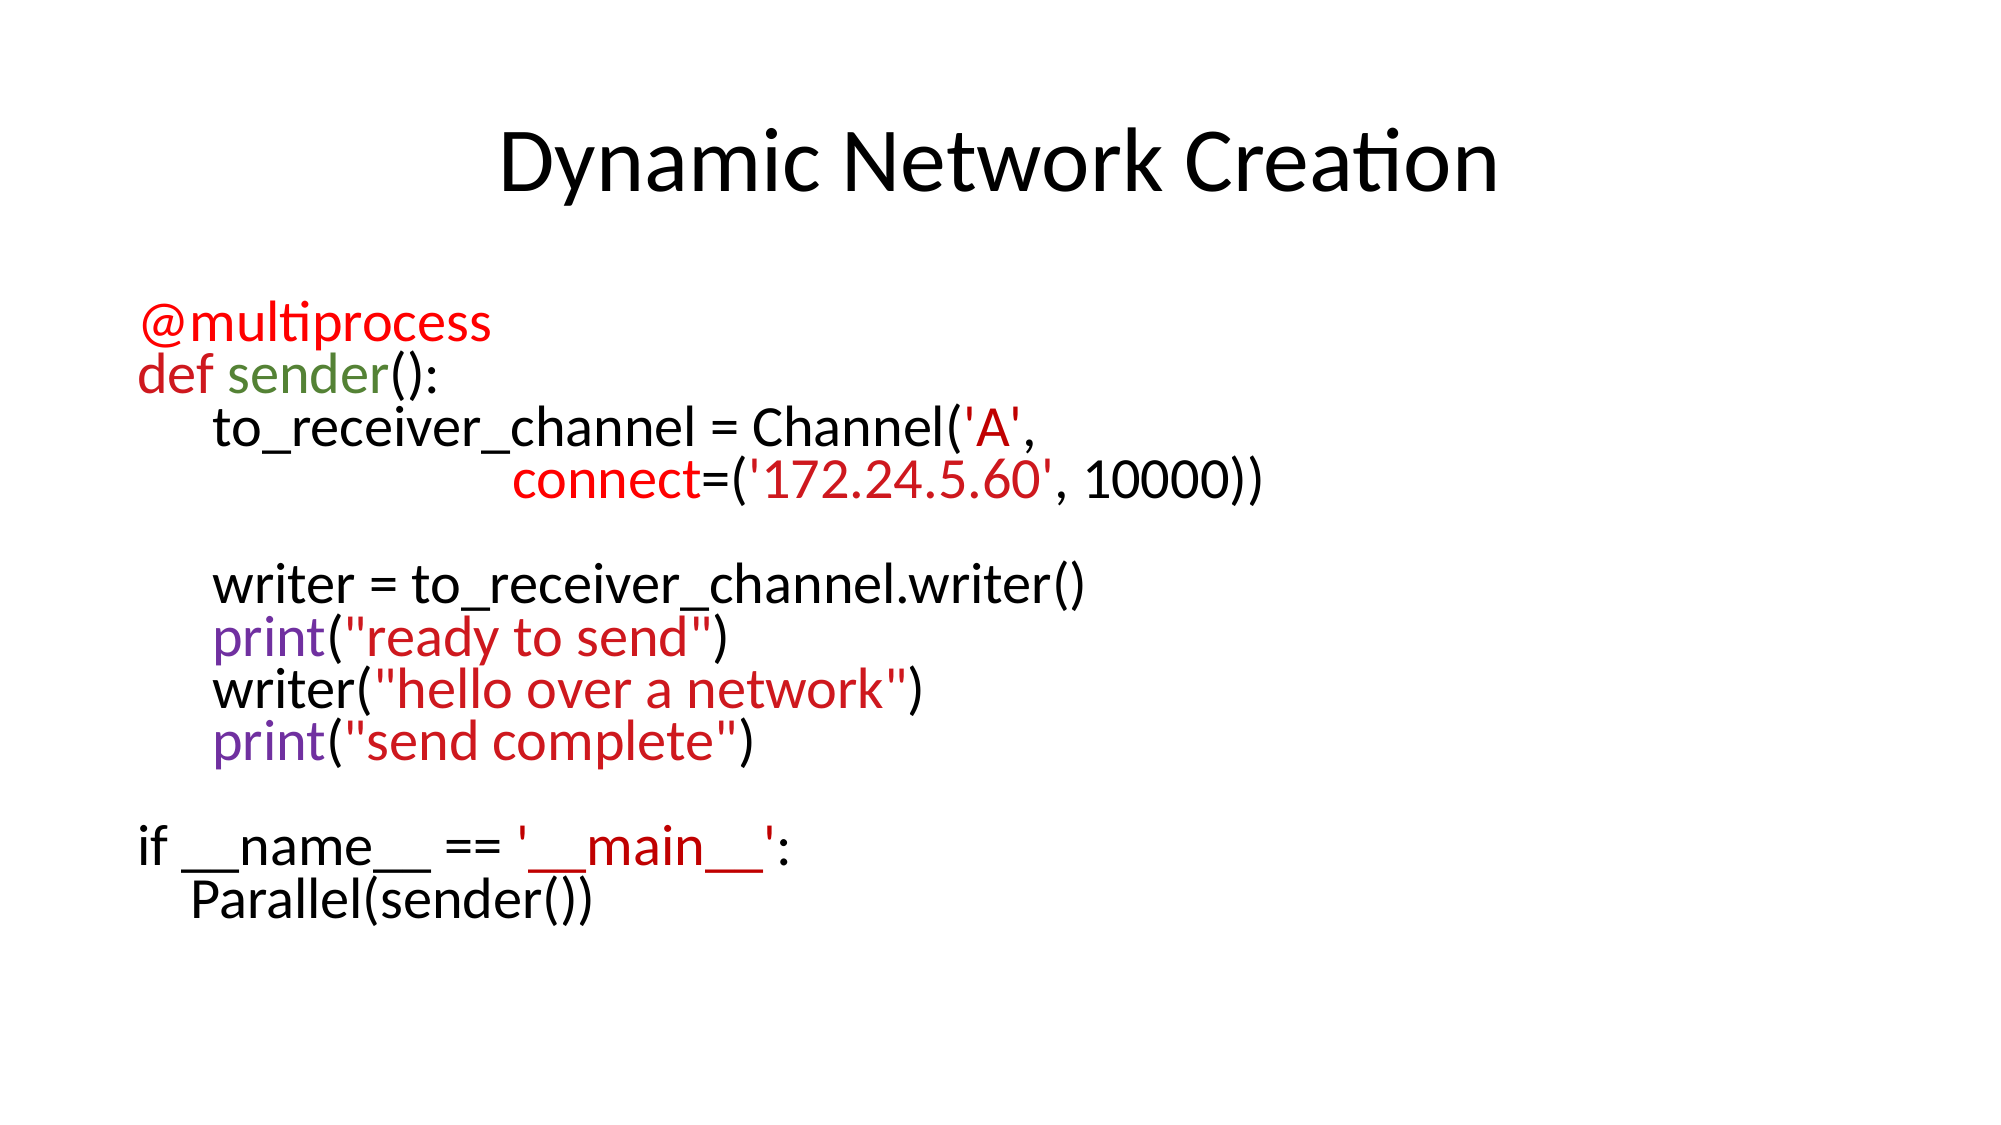

# Dynamic Network Creation
@multiprocess
def sender():
	to_receiver_channel = Channel('A',
		 			connect=('172.24.5.60', 10000))
	writer = to_receiver_channel.writer()
	print("ready to send")
	writer("hello over a network")
	print("send complete")
if __name__ == '__main__':
 Parallel(sender())